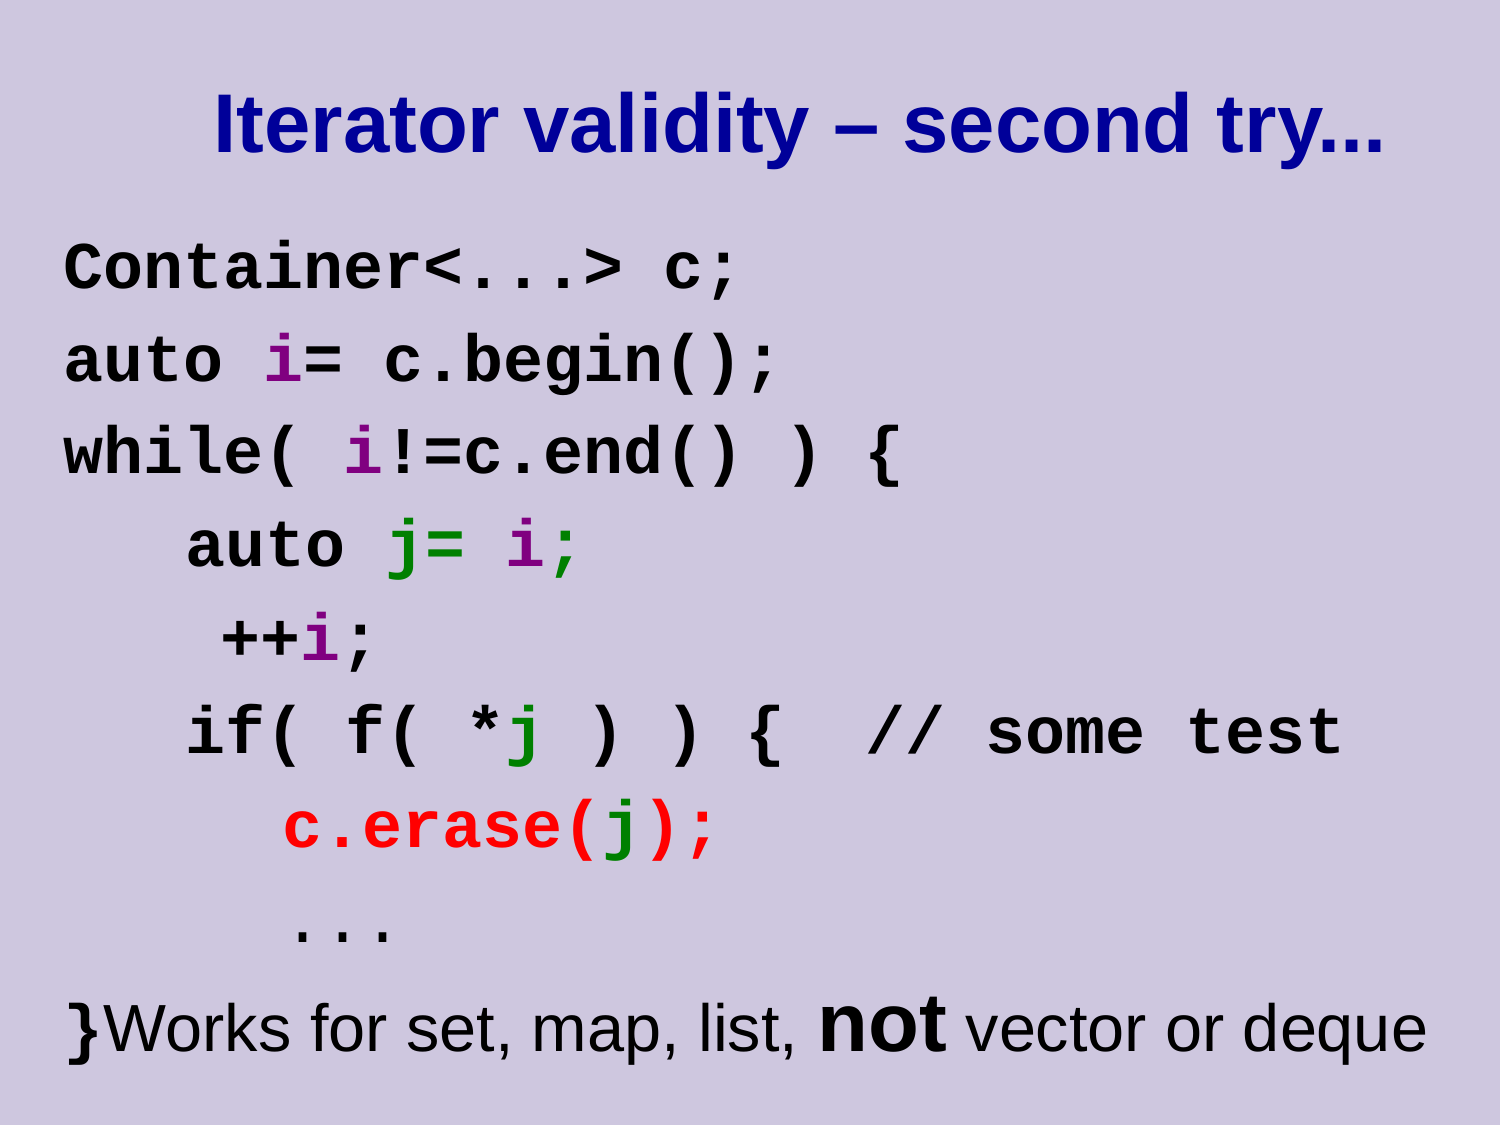

# Iterator validity – second try...
Container<...> c;
auto i= c.begin();
while( i!=c.end() ) {
		auto j= i;
++i;
		if( f( *j ) ) { // some test
c.erase(j);
...
}Works for set, map, list, not vector or deque